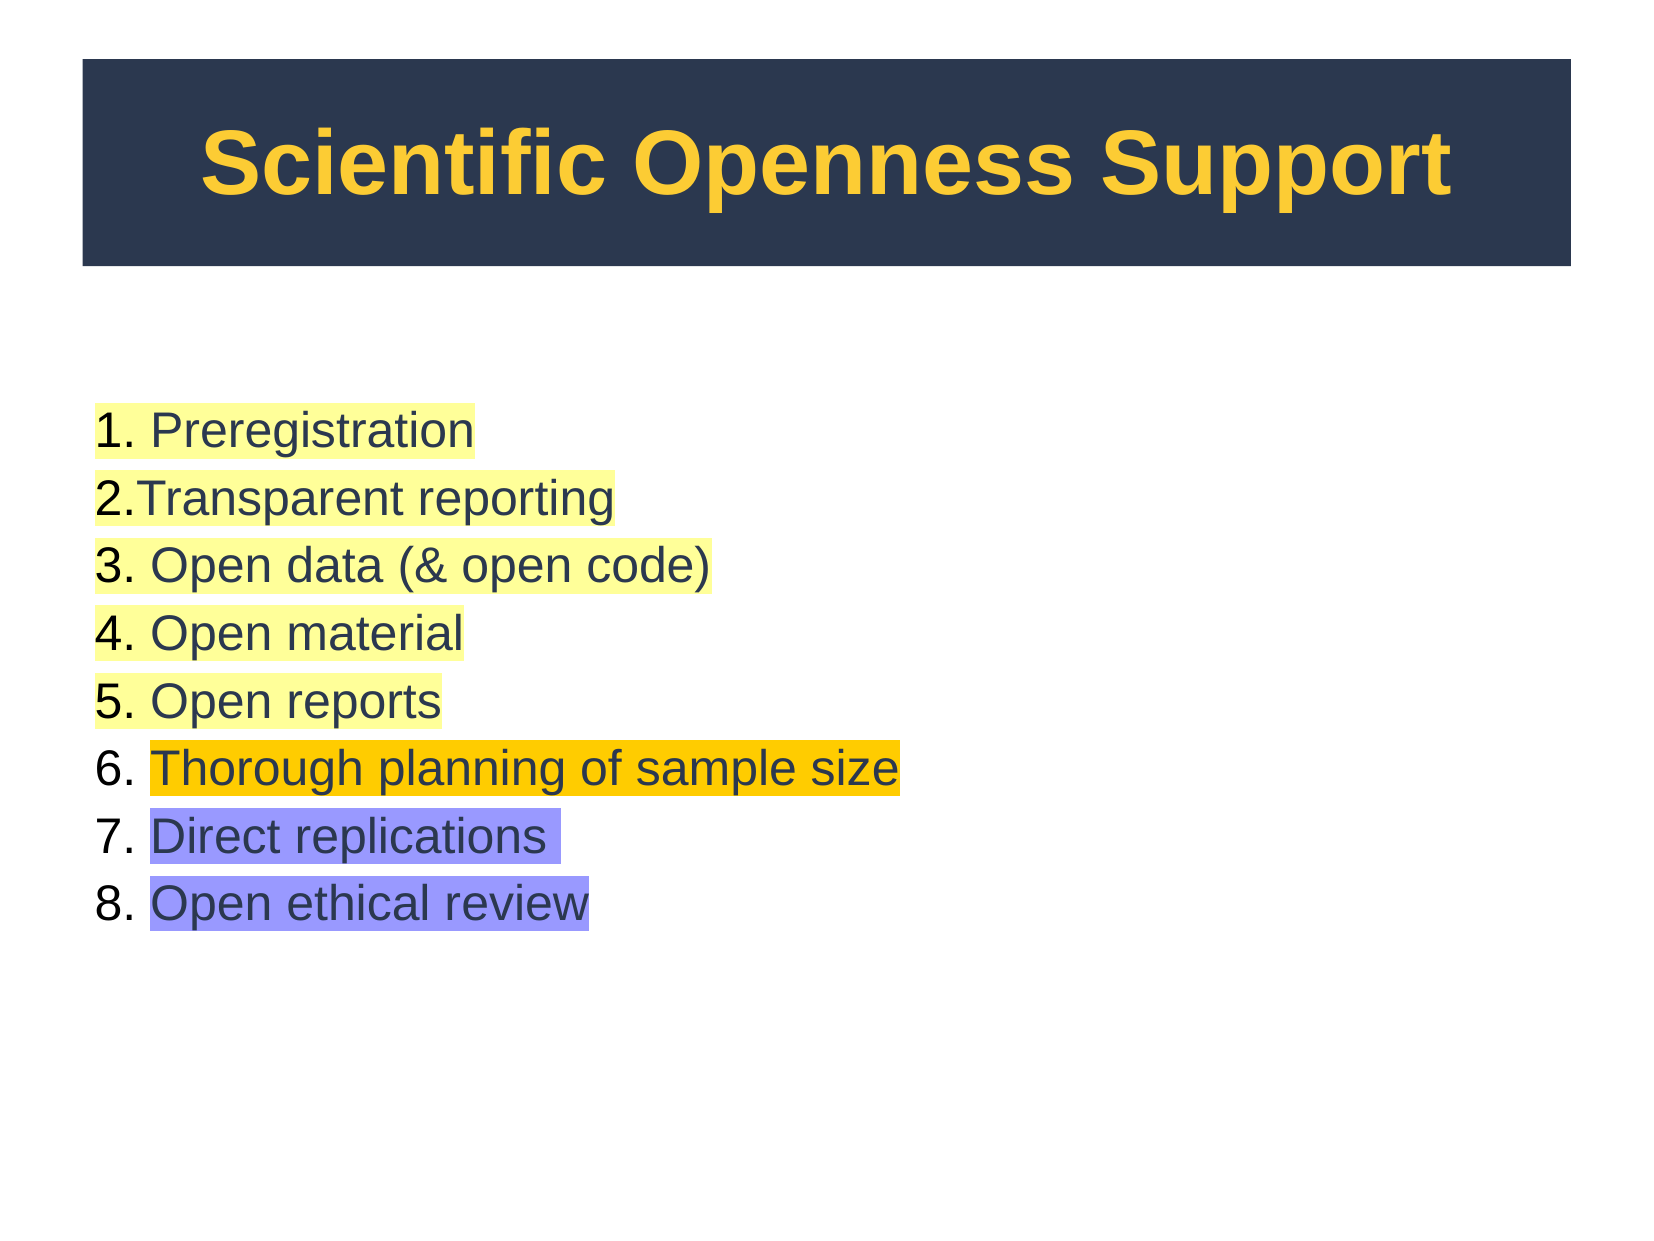

# Scientific Openness Support
 Preregistration
Transparent reporting
 Open data (& open code)
 Open material
 Open reports
 Thorough planning of sample size
 Direct replications
 Open ethical review